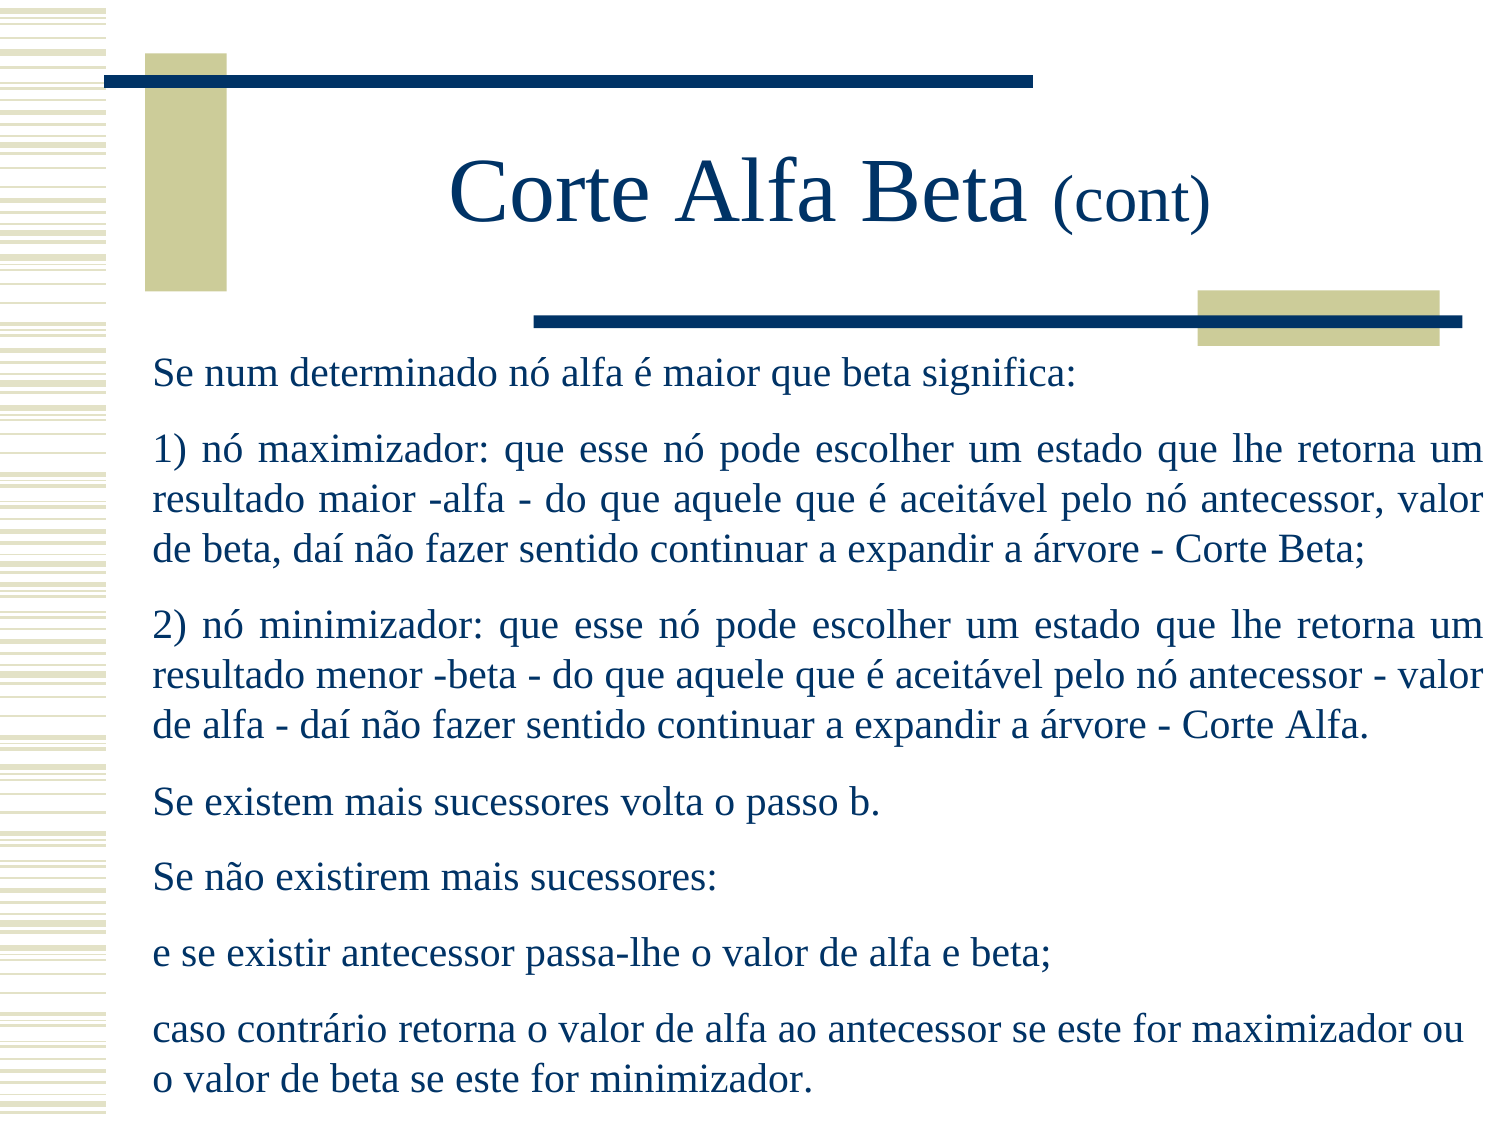

# Corte Alfa Beta (cont)
Se num determinado nó alfa é maior que beta significa:
1) nó maximizador: que esse nó pode escolher um estado que lhe retorna um resultado maior -alfa - do que aquele que é aceitável pelo nó antecessor, valor de beta, daí não fazer sentido continuar a expandir a árvore - Corte Beta;
2) nó minimizador: que esse nó pode escolher um estado que lhe retorna um resultado menor -beta - do que aquele que é aceitável pelo nó antecessor - valor de alfa - daí não fazer sentido continuar a expandir a árvore - Corte Alfa.
Se existem mais sucessores volta o passo b.
Se não existirem mais sucessores:
e se existir antecessor passa-lhe o valor de alfa e beta;
caso contrário retorna o valor de alfa ao antecessor se este for maximizador ou o valor de beta se este for minimizador.